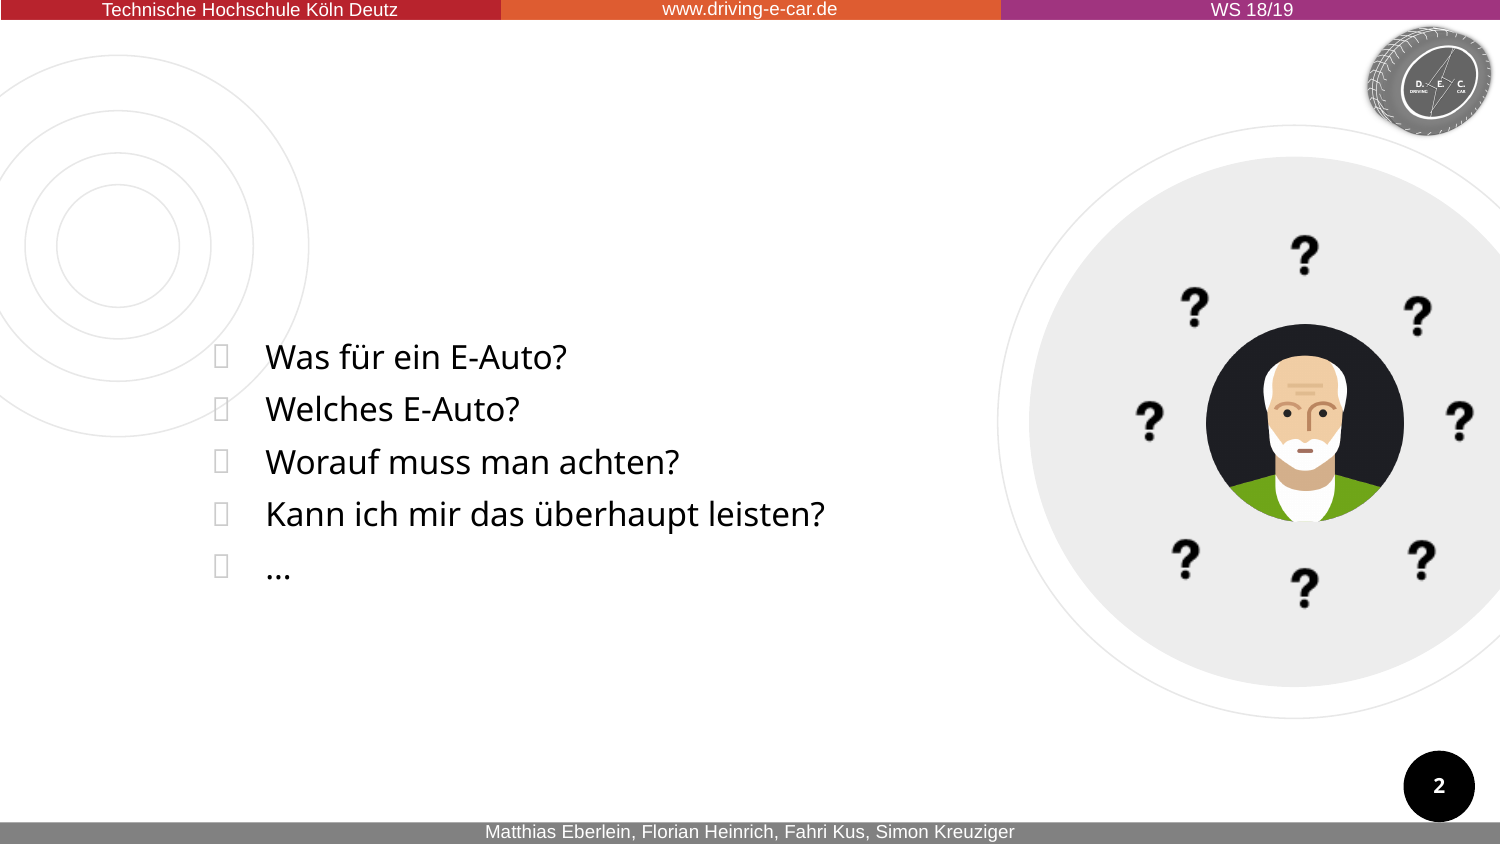

#
Was für ein E-Auto?
Welches E-Auto?
Worauf muss man achten?
Kann ich mir das überhaupt leisten?
…